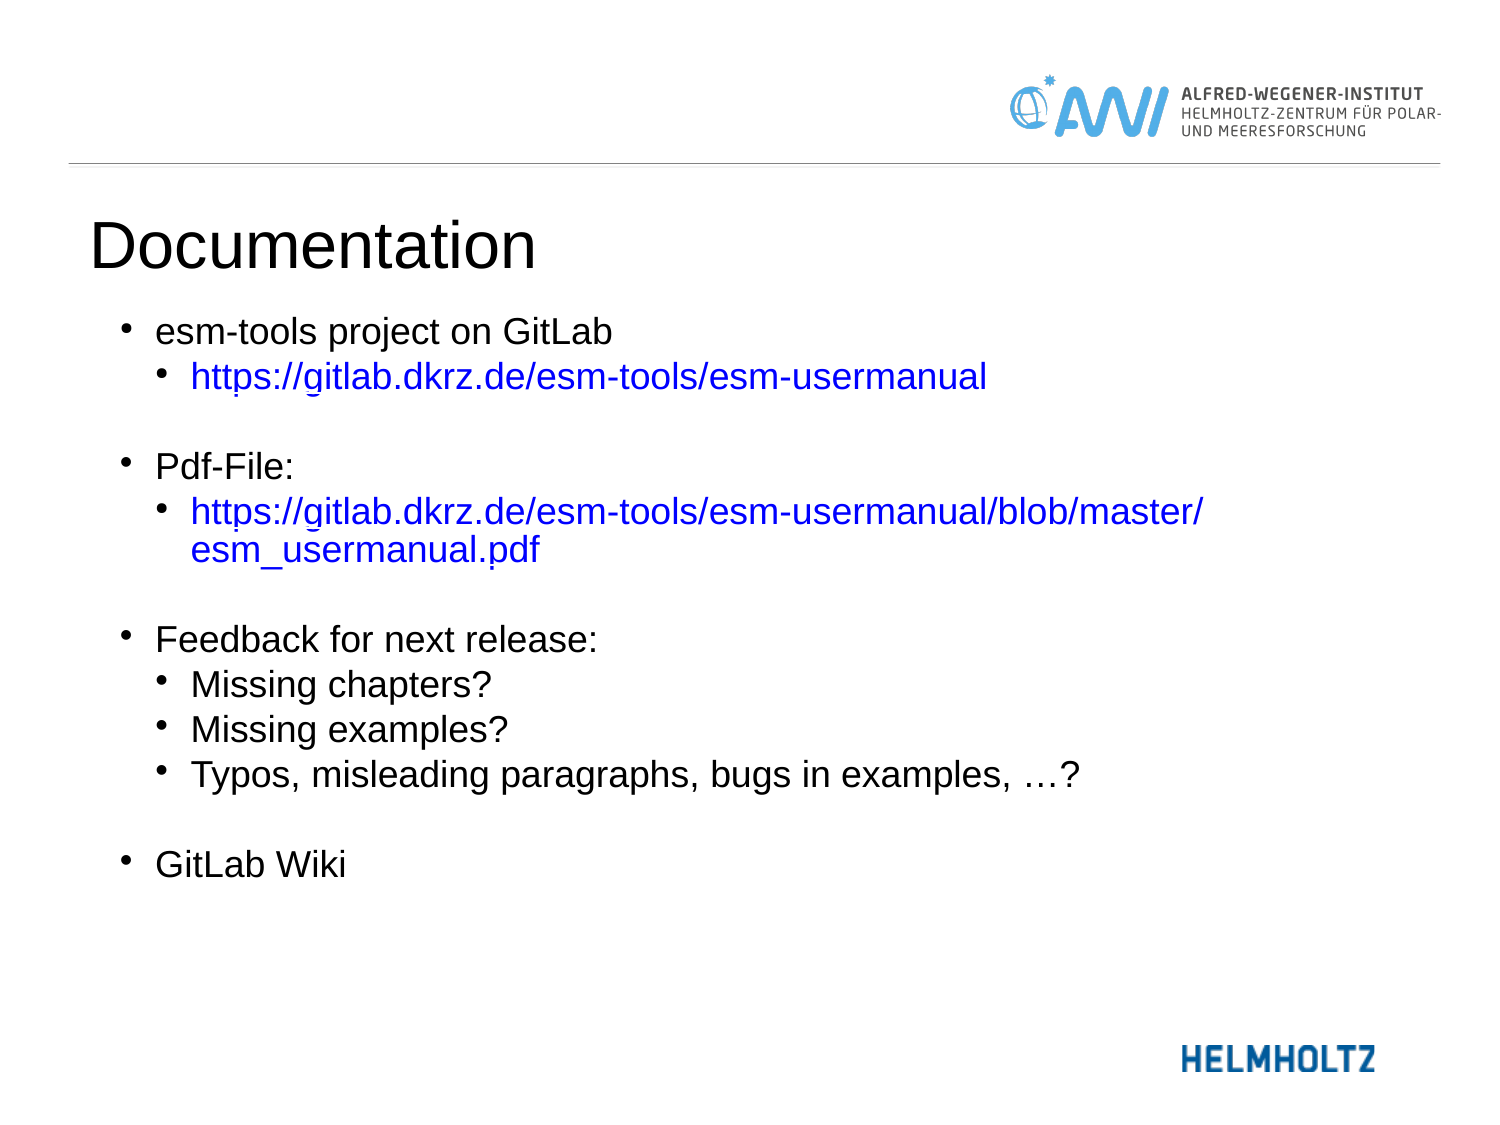

Documentation
esm-tools project on GitLab
https://gitlab.dkrz.de/esm-tools/esm-usermanual
Pdf-File:
https://gitlab.dkrz.de/esm-tools/esm-usermanual/blob/master/esm_usermanual.pdf
Feedback for next release:
Missing chapters?
Missing examples?
Typos, misleading paragraphs, bugs in examples, …?
GitLab Wiki